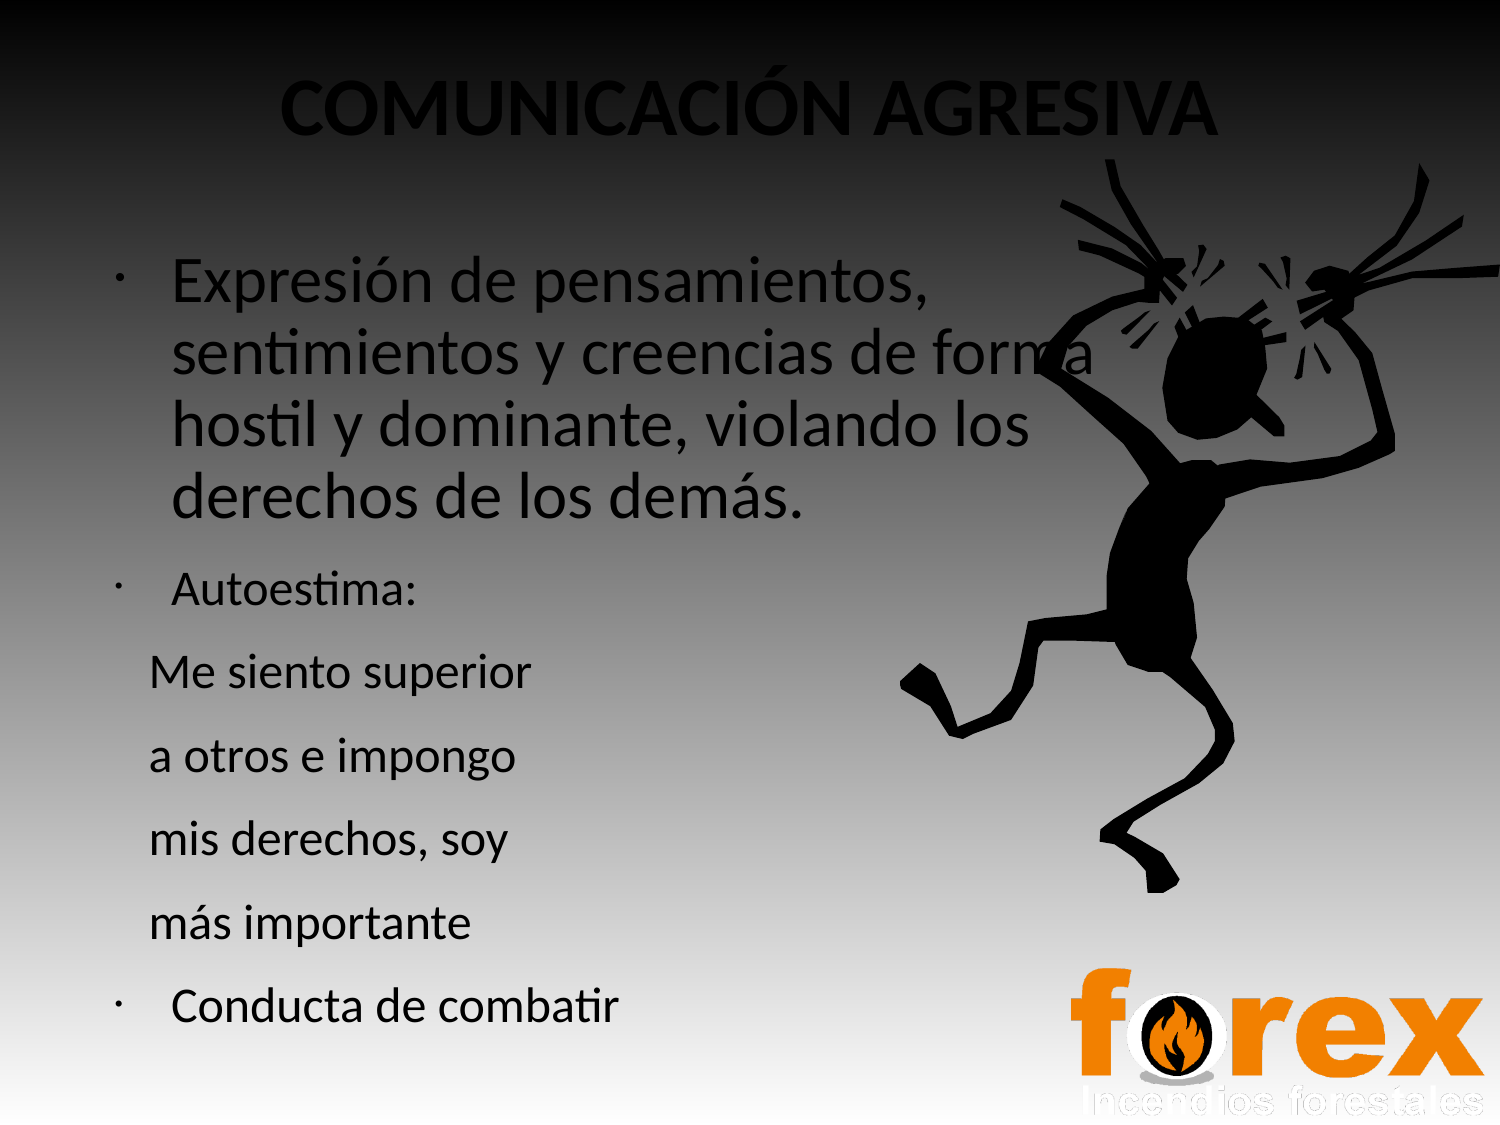

# COMUNICACIÓN AGRESIVA
Expresión de pensamientos, sentimientos y creencias de forma hostil y dominante, violando los derechos de los demás.
Autoestima:
 Me siento superior
 a otros e impongo
 mis derechos, soy
 más importante
Conducta de combatir